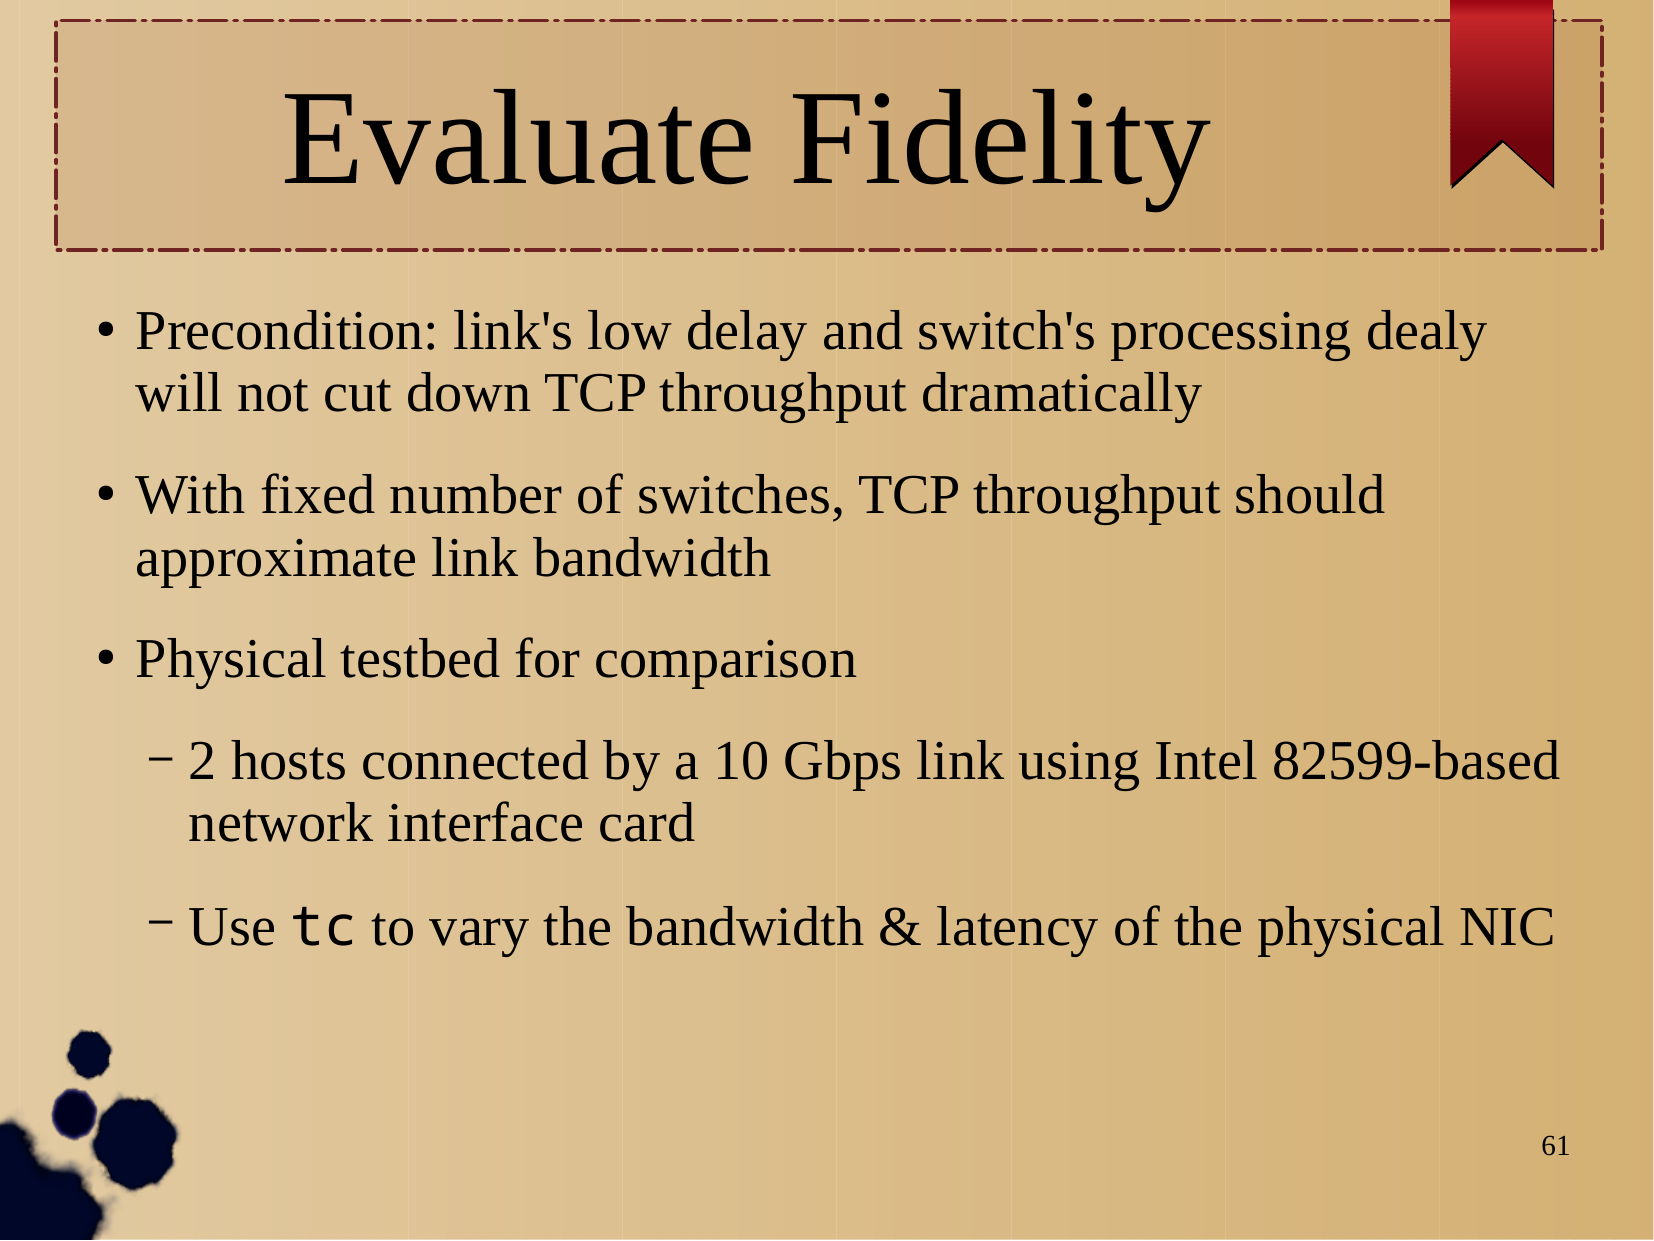

# Evaluate Fidelity
Precondition: link's low delay and switch's processing dealy will not cut down TCP throughput dramatically
With fixed number of switches, TCP throughput should approximate link bandwidth
Physical testbed for comparison
2 hosts connected by a 10 Gbps link using Intel 82599-based network interface card
Use tc to vary the bandwidth & latency of the physical NIC
61